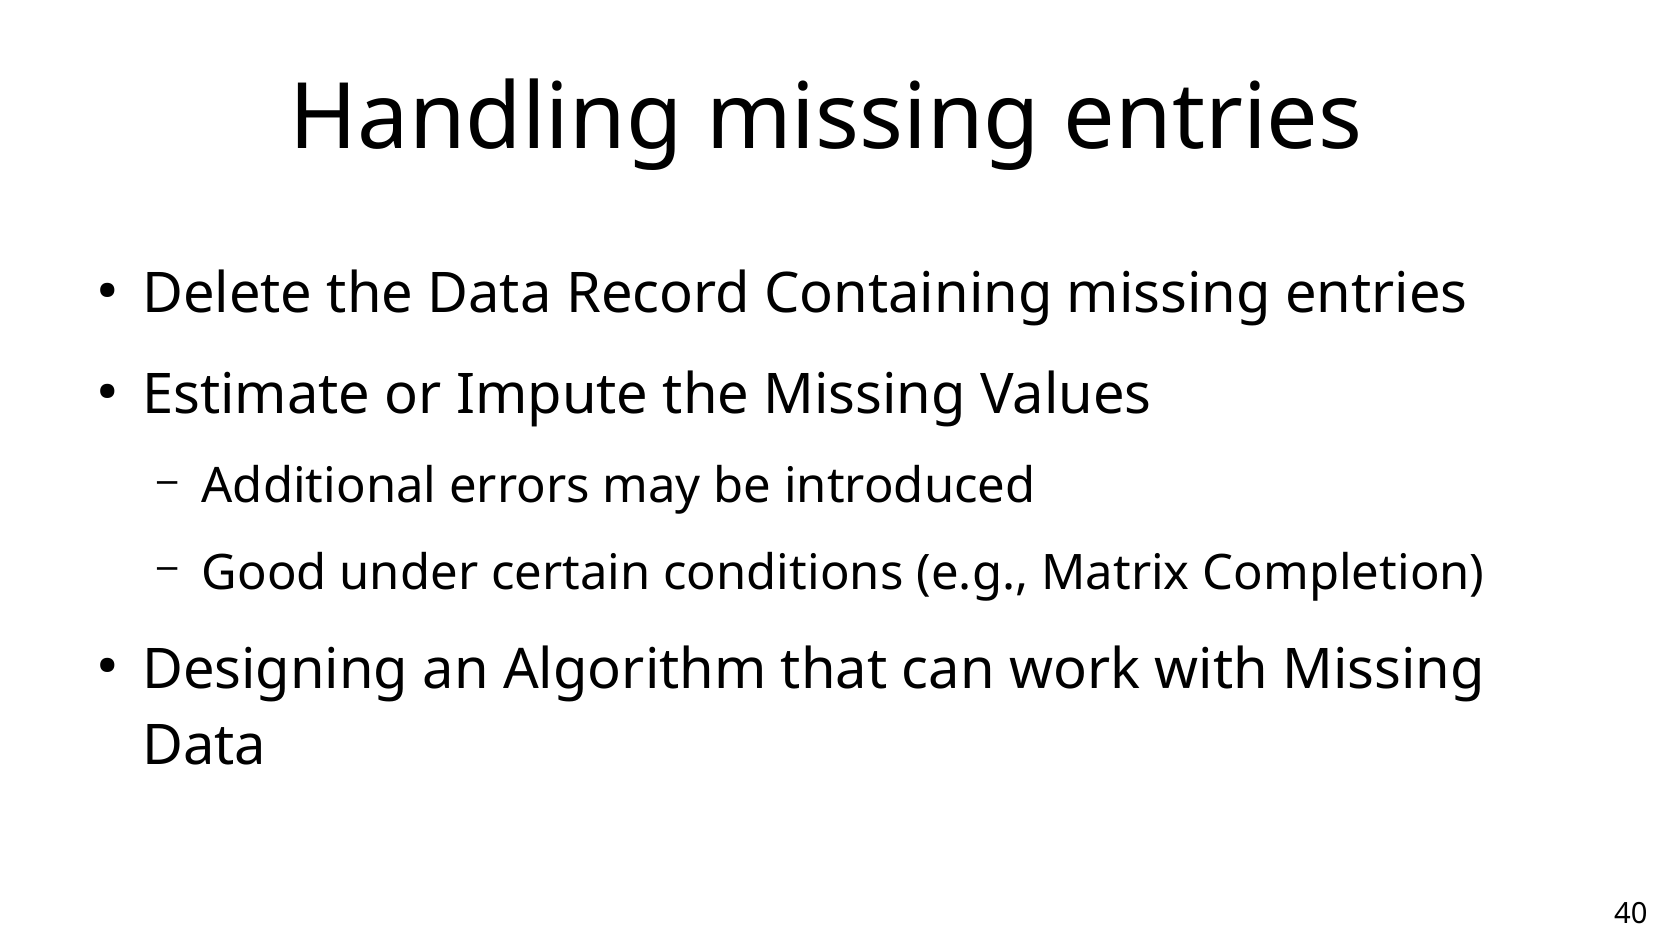

# Handling missing entries
Delete the Data Record Containing missing entries
Estimate or Impute the Missing Values
Additional errors may be introduced
Good under certain conditions (e.g., Matrix Completion)
Designing an Algorithm that can work with Missing Data
40